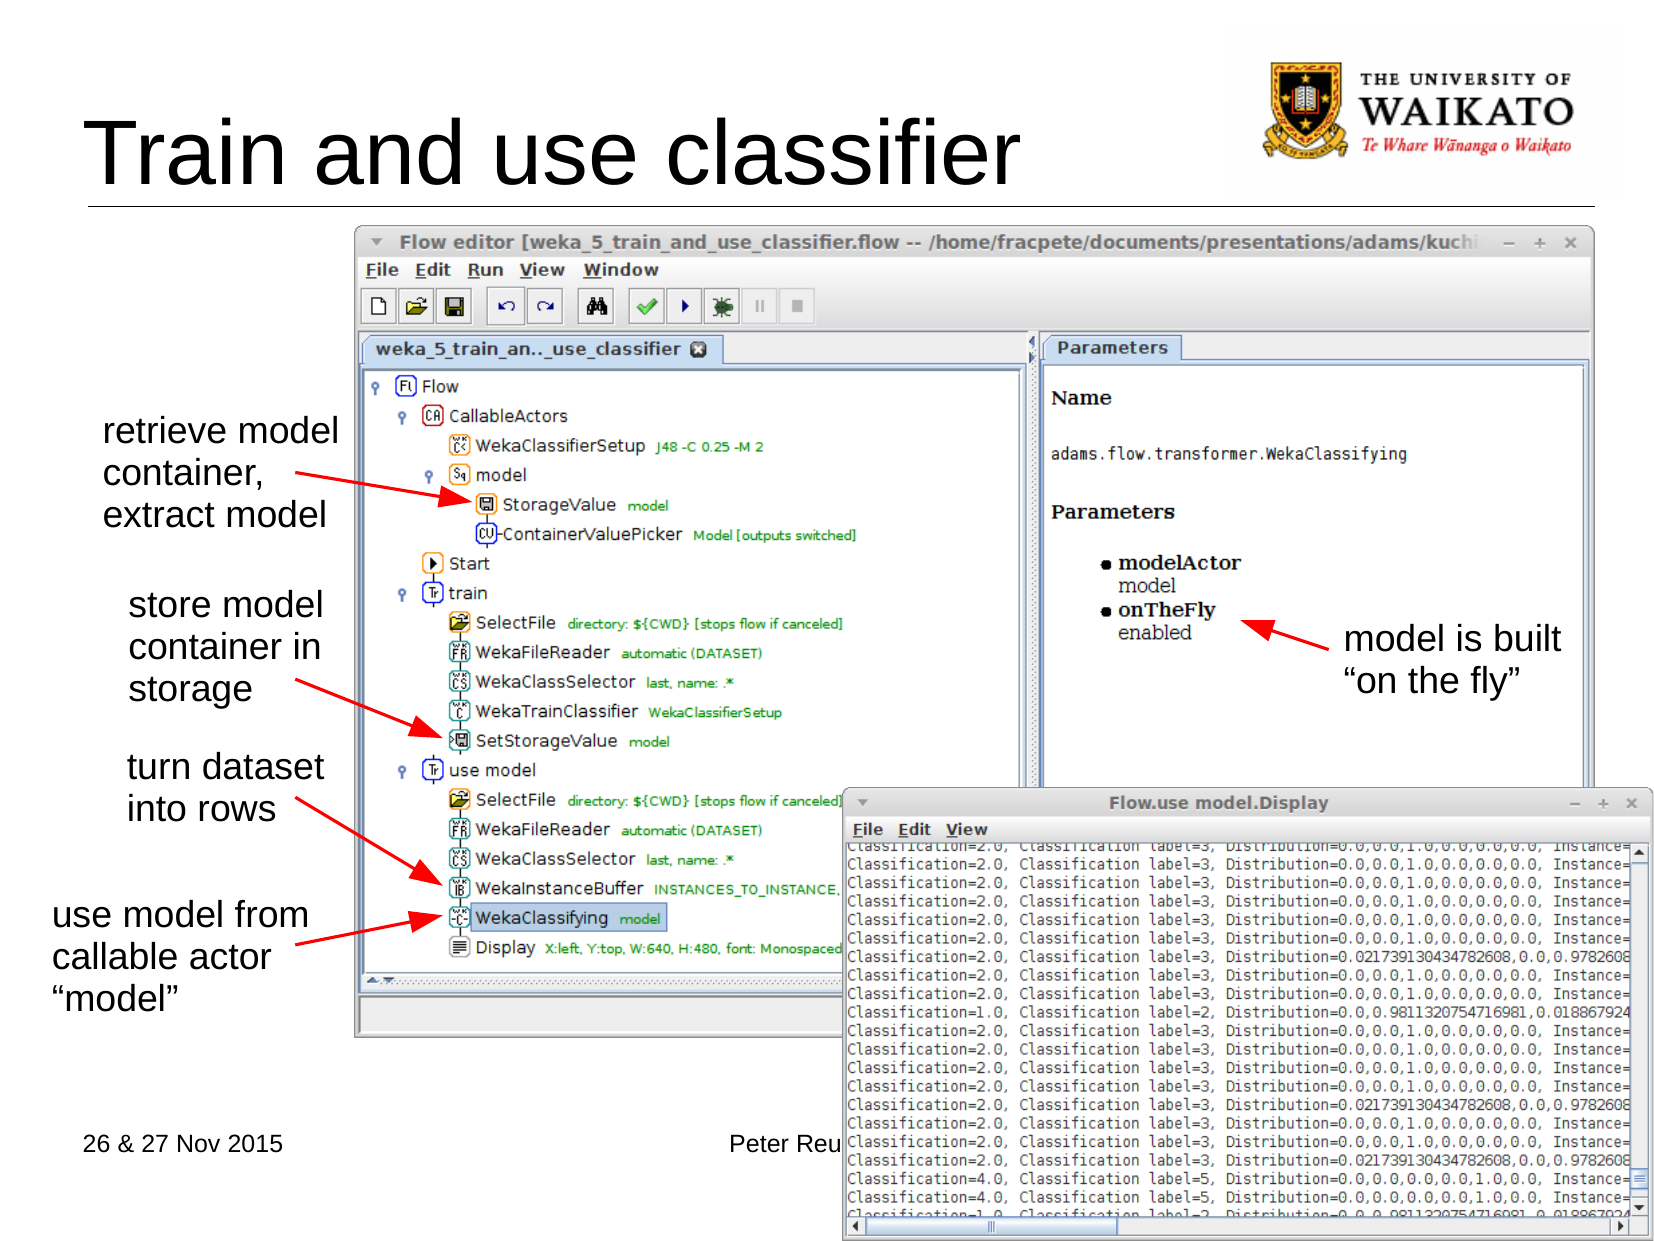

# Train and use classifier
retrieve model
container,
extract model
store model
container in
storage
model is built
“on the fly”
turn dataset
into rows
use model from
callable actor
“model”
26 & 27 Nov 2015
Peter Reutemann
13